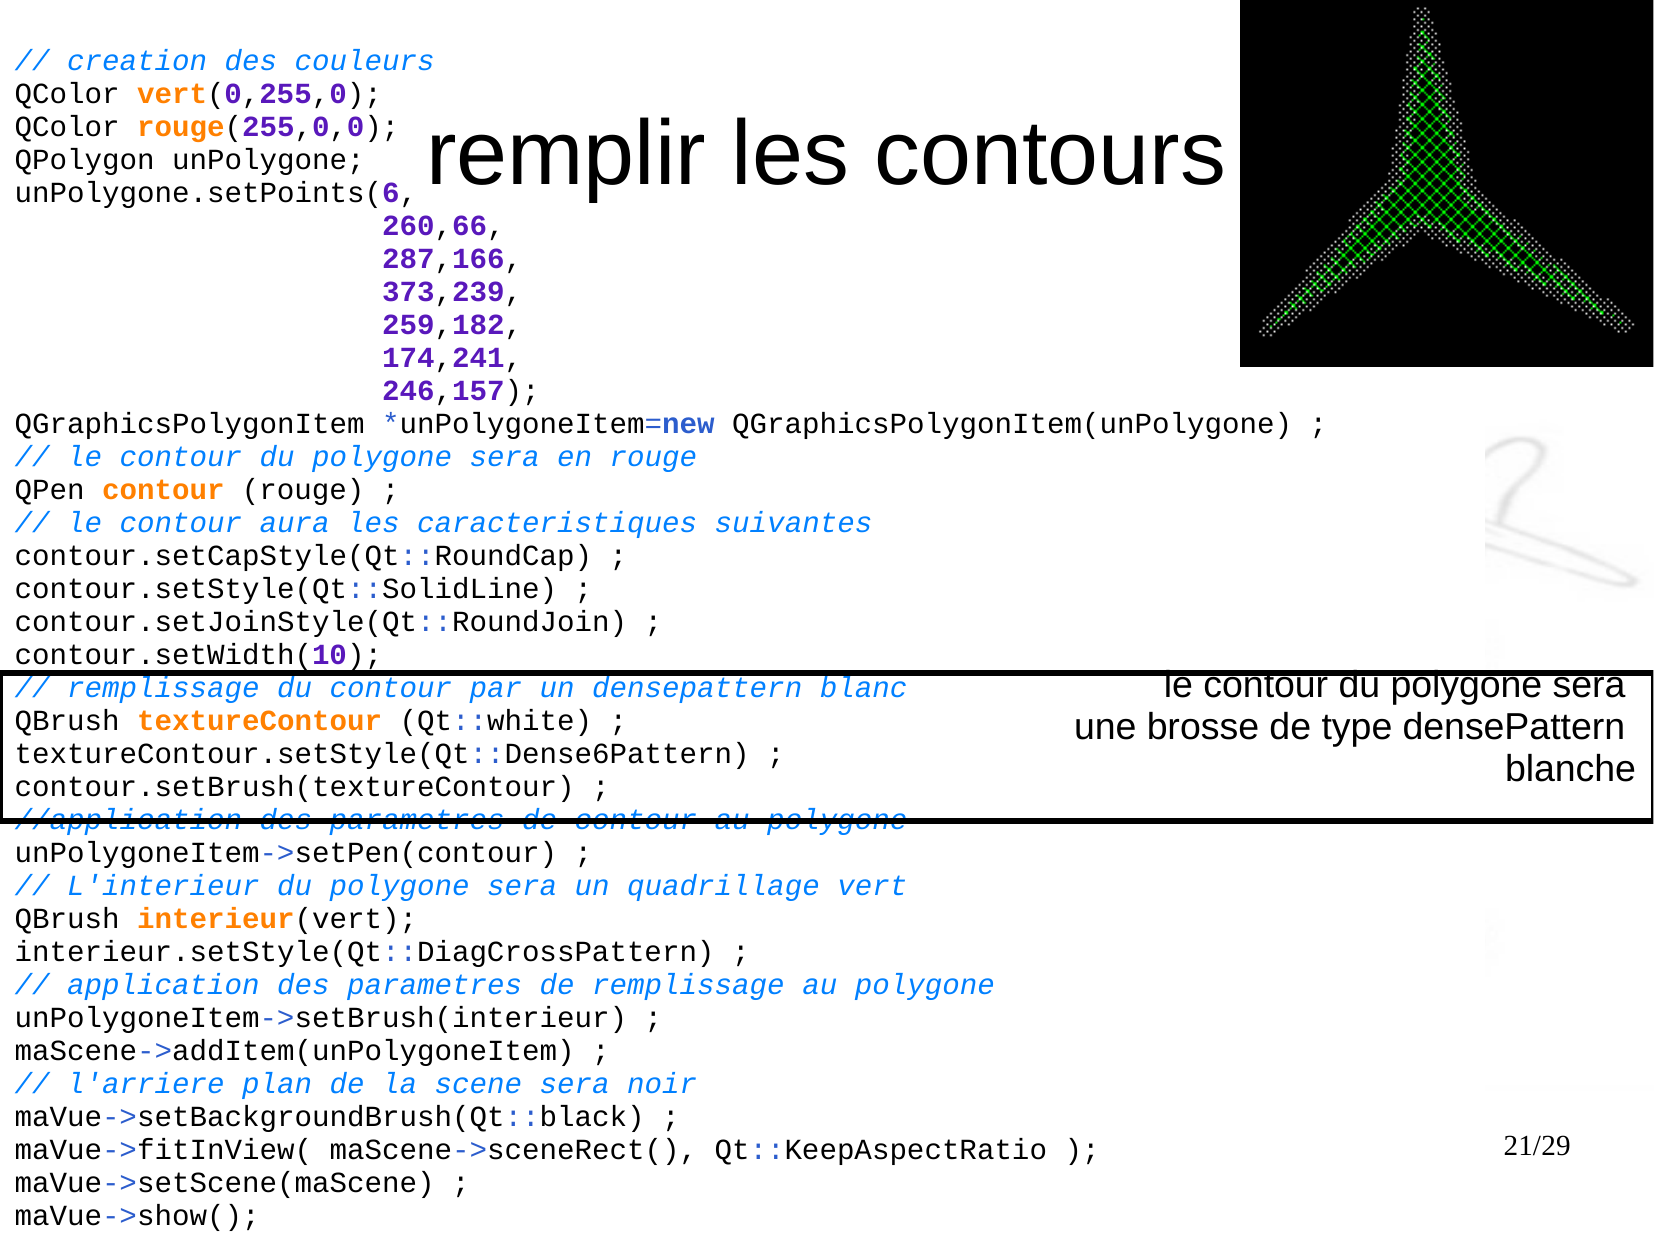

// creation des couleurs
QColor vert(0,255,0);
QColor rouge(255,0,0);
QPolygon unPolygone;
unPolygone.setPoints(6,
 260,66,
 287,166,
 373,239,
 259,182,
 174,241,
 246,157);
QGraphicsPolygonItem *unPolygoneItem=new QGraphicsPolygonItem(unPolygone) ;
// le contour du polygone sera en rouge
QPen contour (rouge) ;
// le contour aura les caracteristiques suivantes
contour.setCapStyle(Qt::RoundCap) ;
contour.setStyle(Qt::SolidLine) ;
contour.setJoinStyle(Qt::RoundJoin) ;
contour.setWidth(10);
// remplissage du contour par un densepattern blanc
QBrush textureContour (Qt::white) ;
textureContour.setStyle(Qt::Dense6Pattern) ;
contour.setBrush(textureContour) ;
//application des parametres de contour au polygone
unPolygoneItem->setPen(contour) ;
// L'interieur du polygone sera un quadrillage vert
QBrush interieur(vert);
interieur.setStyle(Qt::DiagCrossPattern) ;
// application des parametres de remplissage au polygone
unPolygoneItem->setBrush(interieur) ;
maScene->addItem(unPolygoneItem) ;
// l'arriere plan de la scene sera noir
maVue->setBackgroundBrush(Qt::black) ;
maVue->fitInView( maScene->sceneRect(), Qt::KeepAspectRatio );
maVue->setScene(maScene) ;
maVue->show();
# remplir les contours
 le contour du polygone sera
une brosse de type densePattern
blanche
21